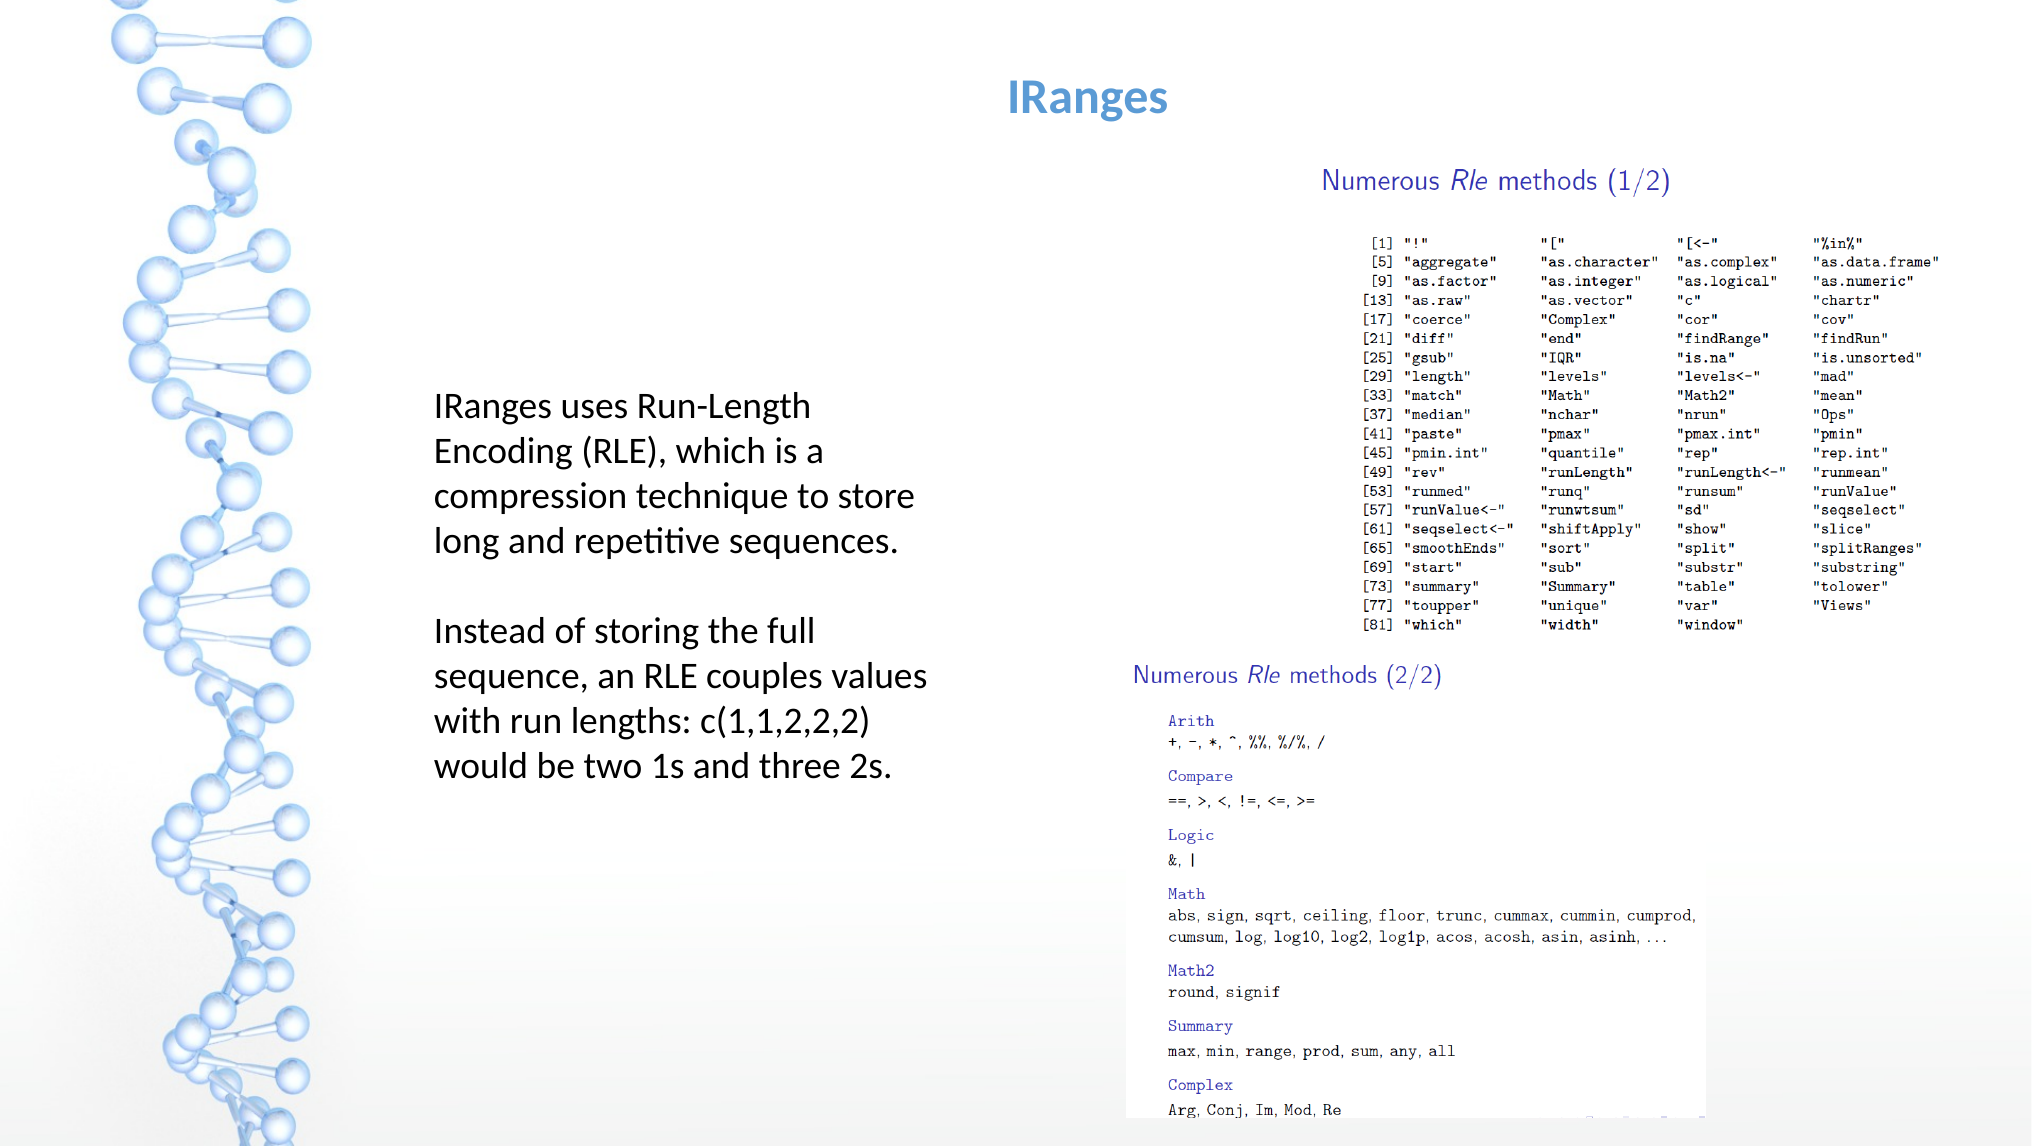

IRanges
IRanges uses Run-Length Encoding (RLE), which is a compression technique to store long and repetitive sequences.
Instead of storing the full sequence, an RLE couples values with run lengths: c(1,1,2,2,2) would be two 1s and three 2s.